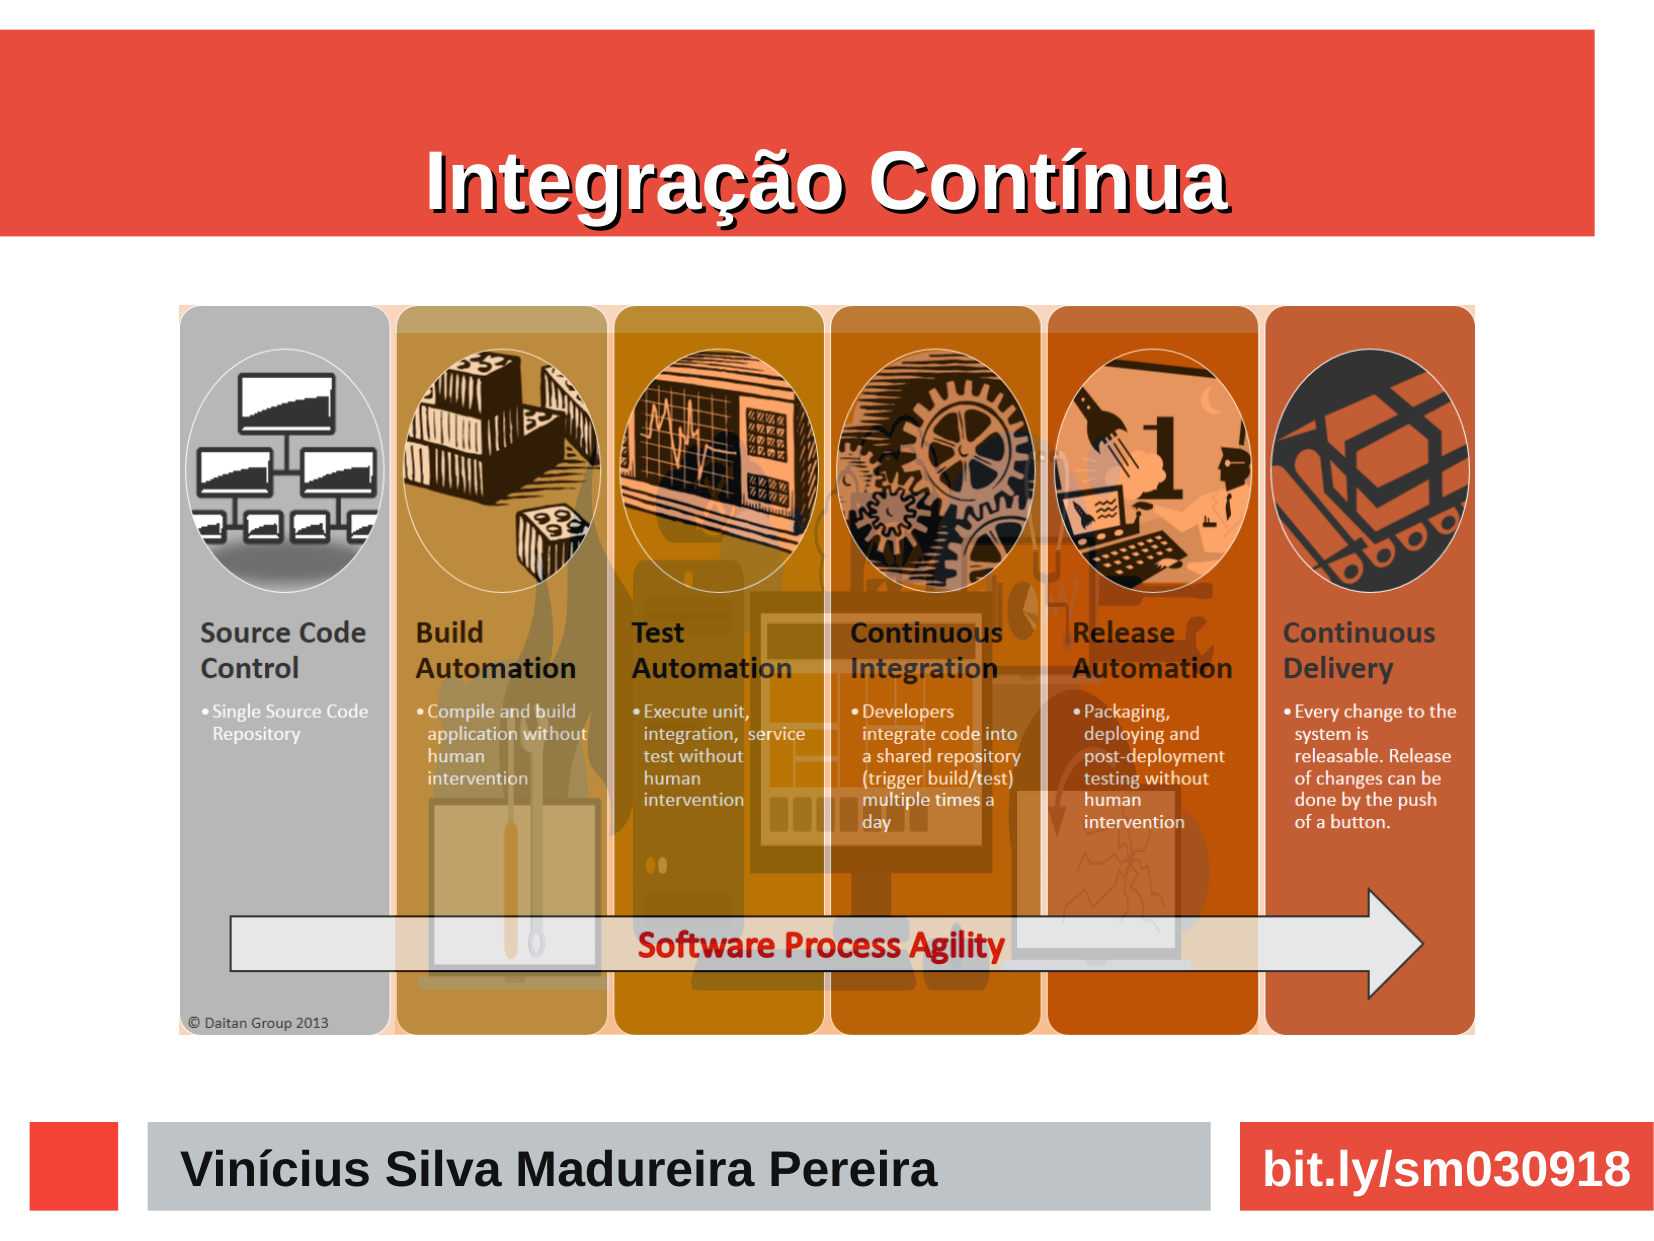

# Integração Contínua
Vinícius Silva Madureira Pereira
bit.ly/sm030918